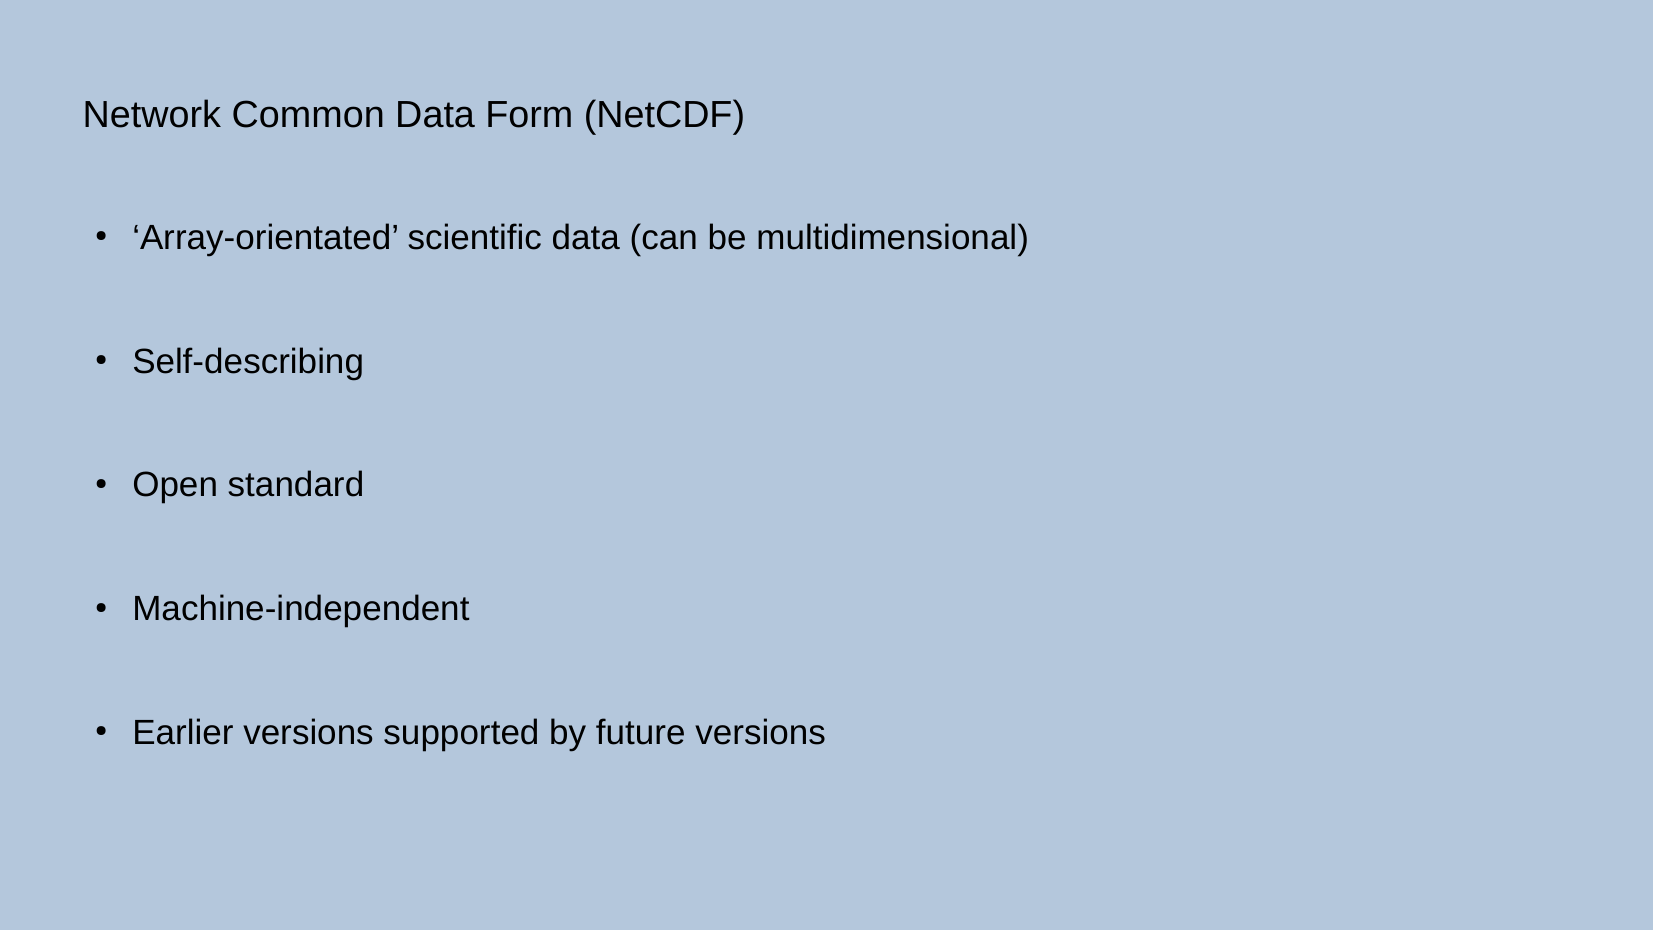

# Network Common Data Form (NetCDF)
‘Array-orientated’ scientific data (can be multidimensional)
Self-describing
Open standard
Machine-independent
Earlier versions supported by future versions